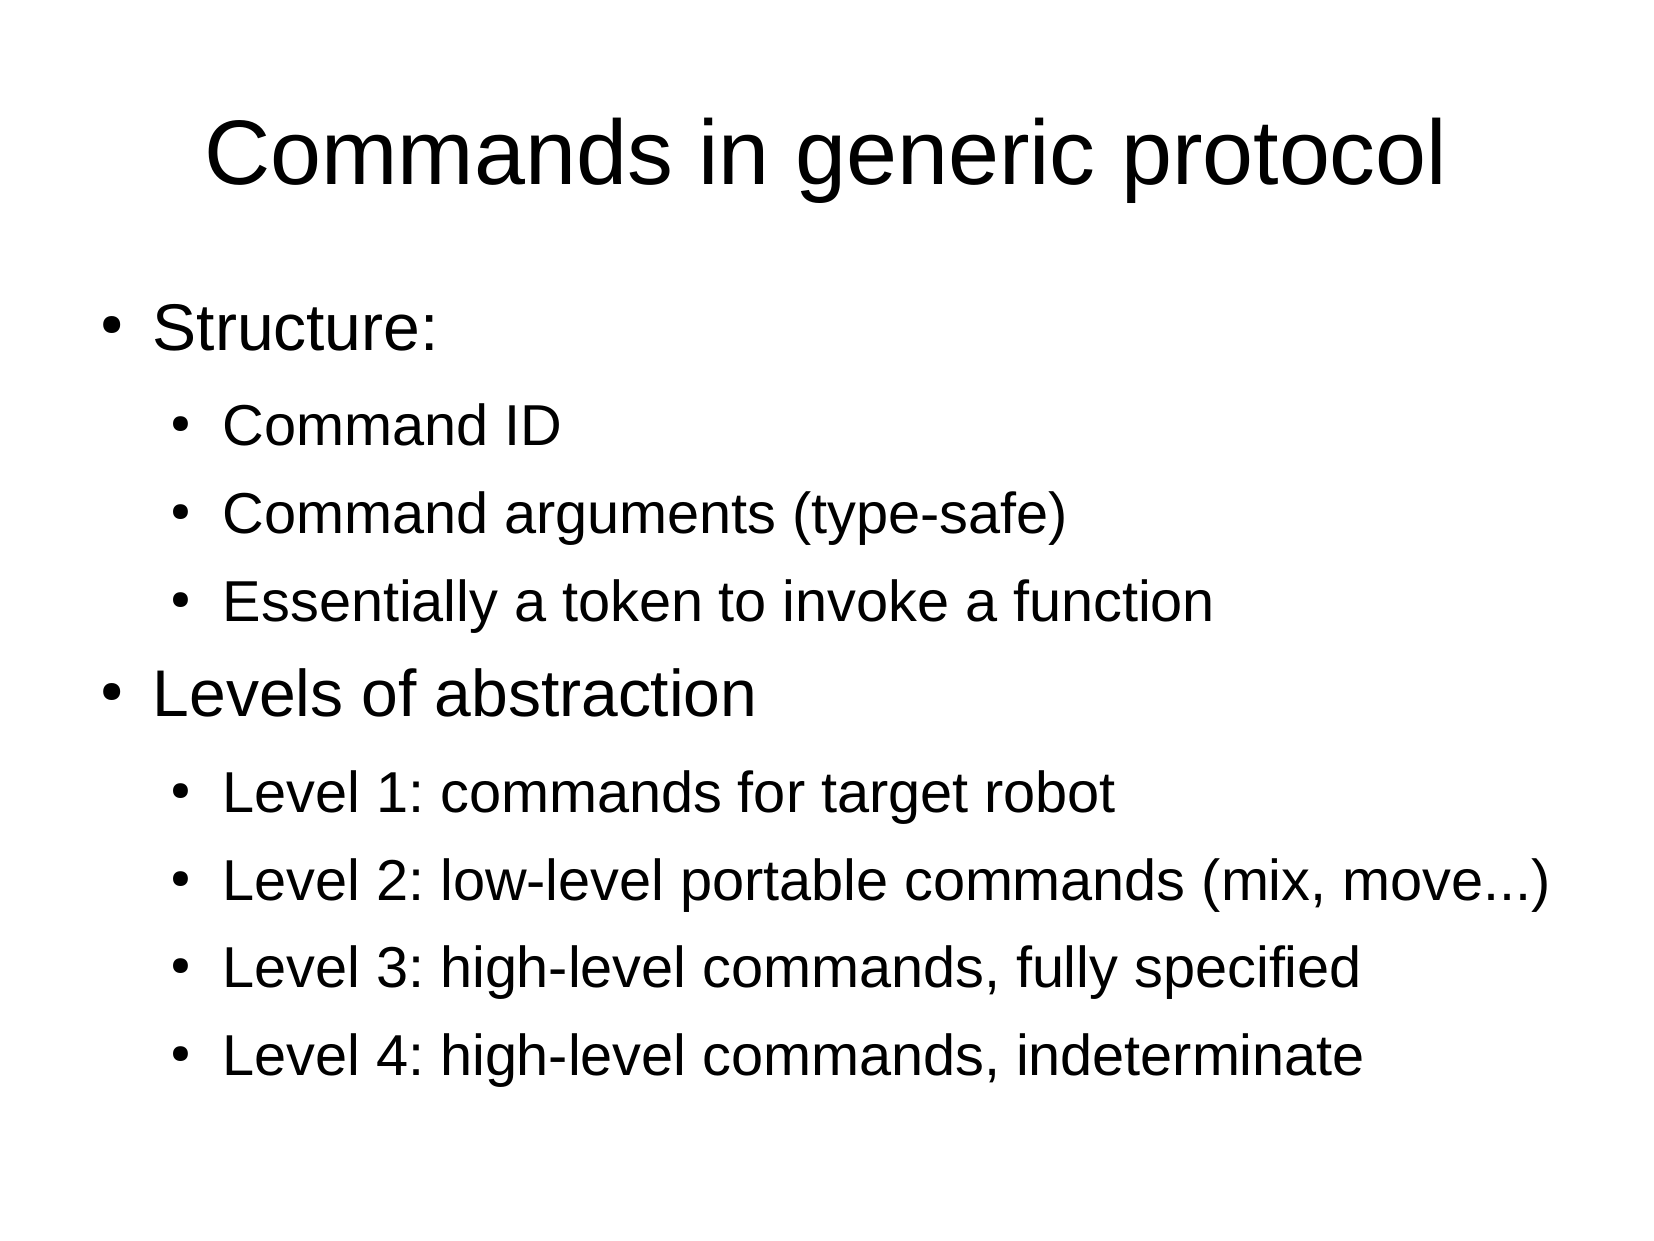

# Commands in generic protocol
Structure:
Command ID
Command arguments (type-safe)
Essentially a token to invoke a function
Levels of abstraction
Level 1: commands for target robot
Level 2: low-level portable commands (mix, move...)
Level 3: high-level commands, fully specified
Level 4: high-level commands, indeterminate